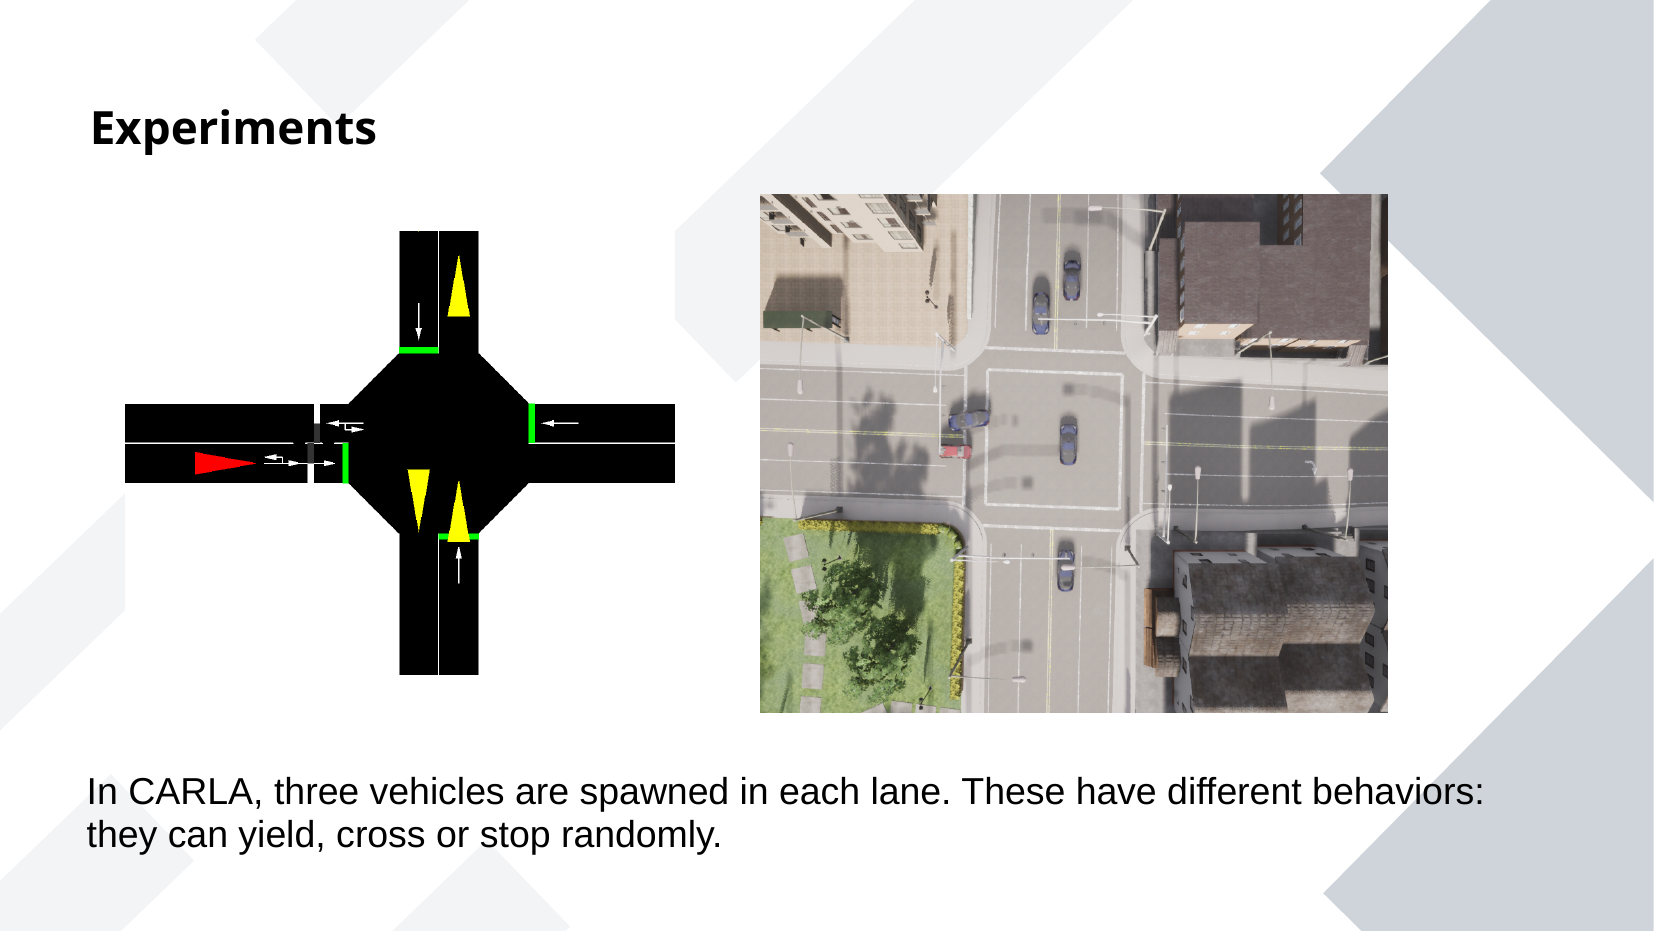

Experiments
In CARLA, three vehicles are spawned in each lane. These have different behaviors:
they can yield, cross or stop randomly.